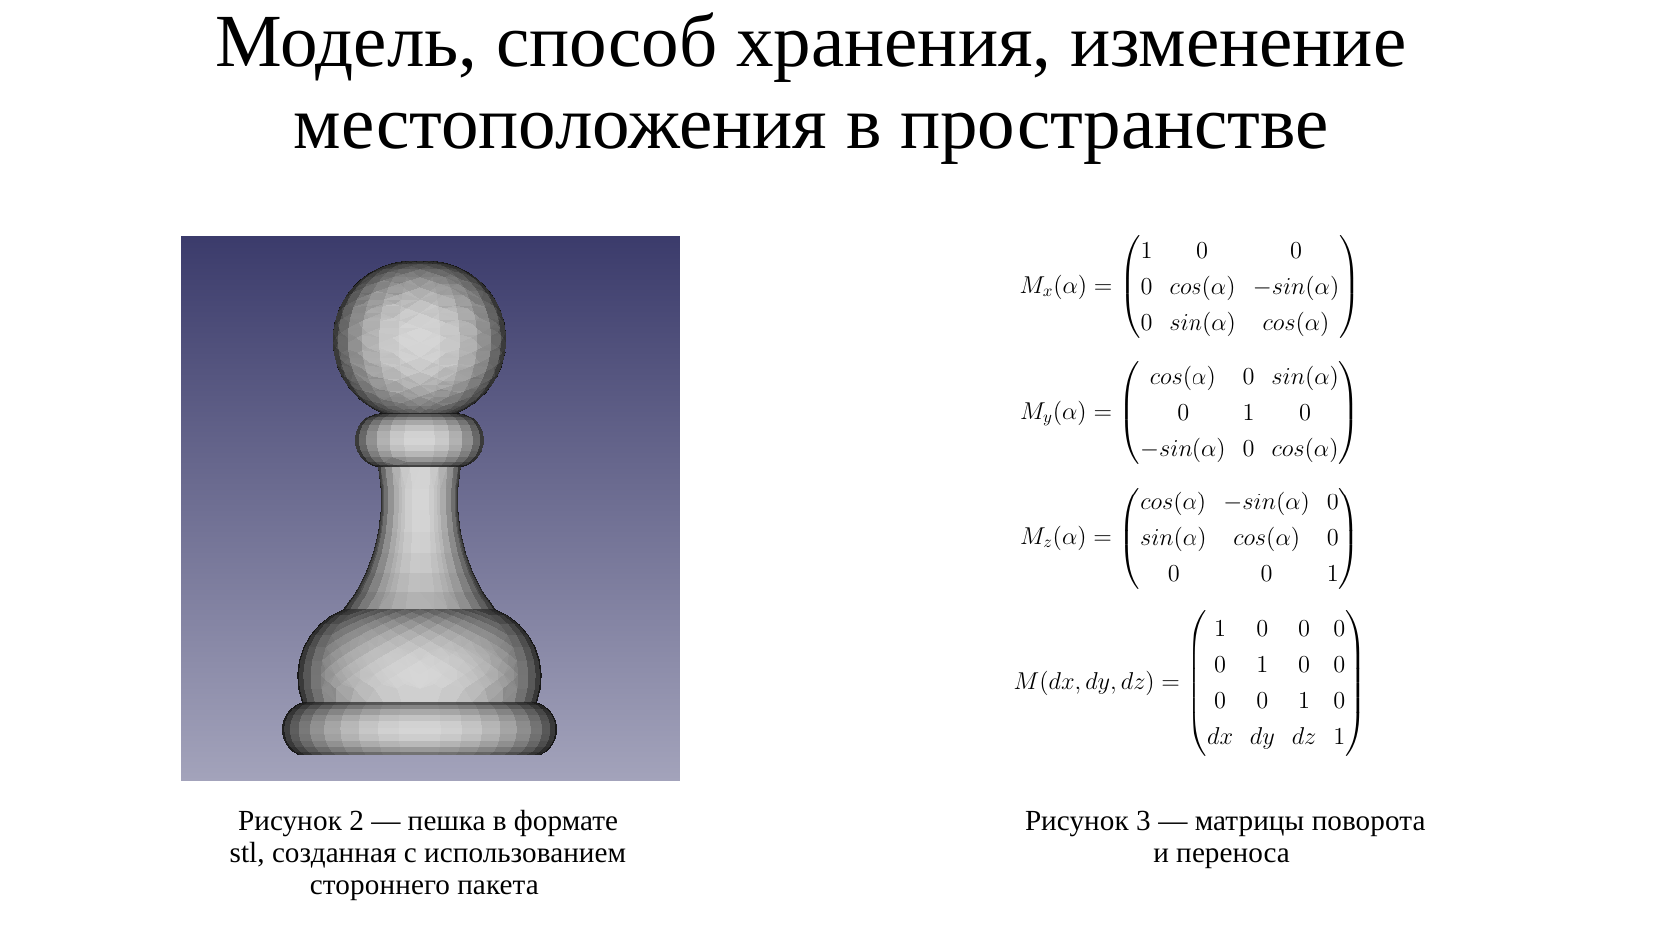

# Модель, способ хранения, изменение местоположения в пространстве
Рисунок 2 — пешка в формате stl, созданная с использованием стороннего пакета
Рисунок 3 — матрицы поворота и переноса